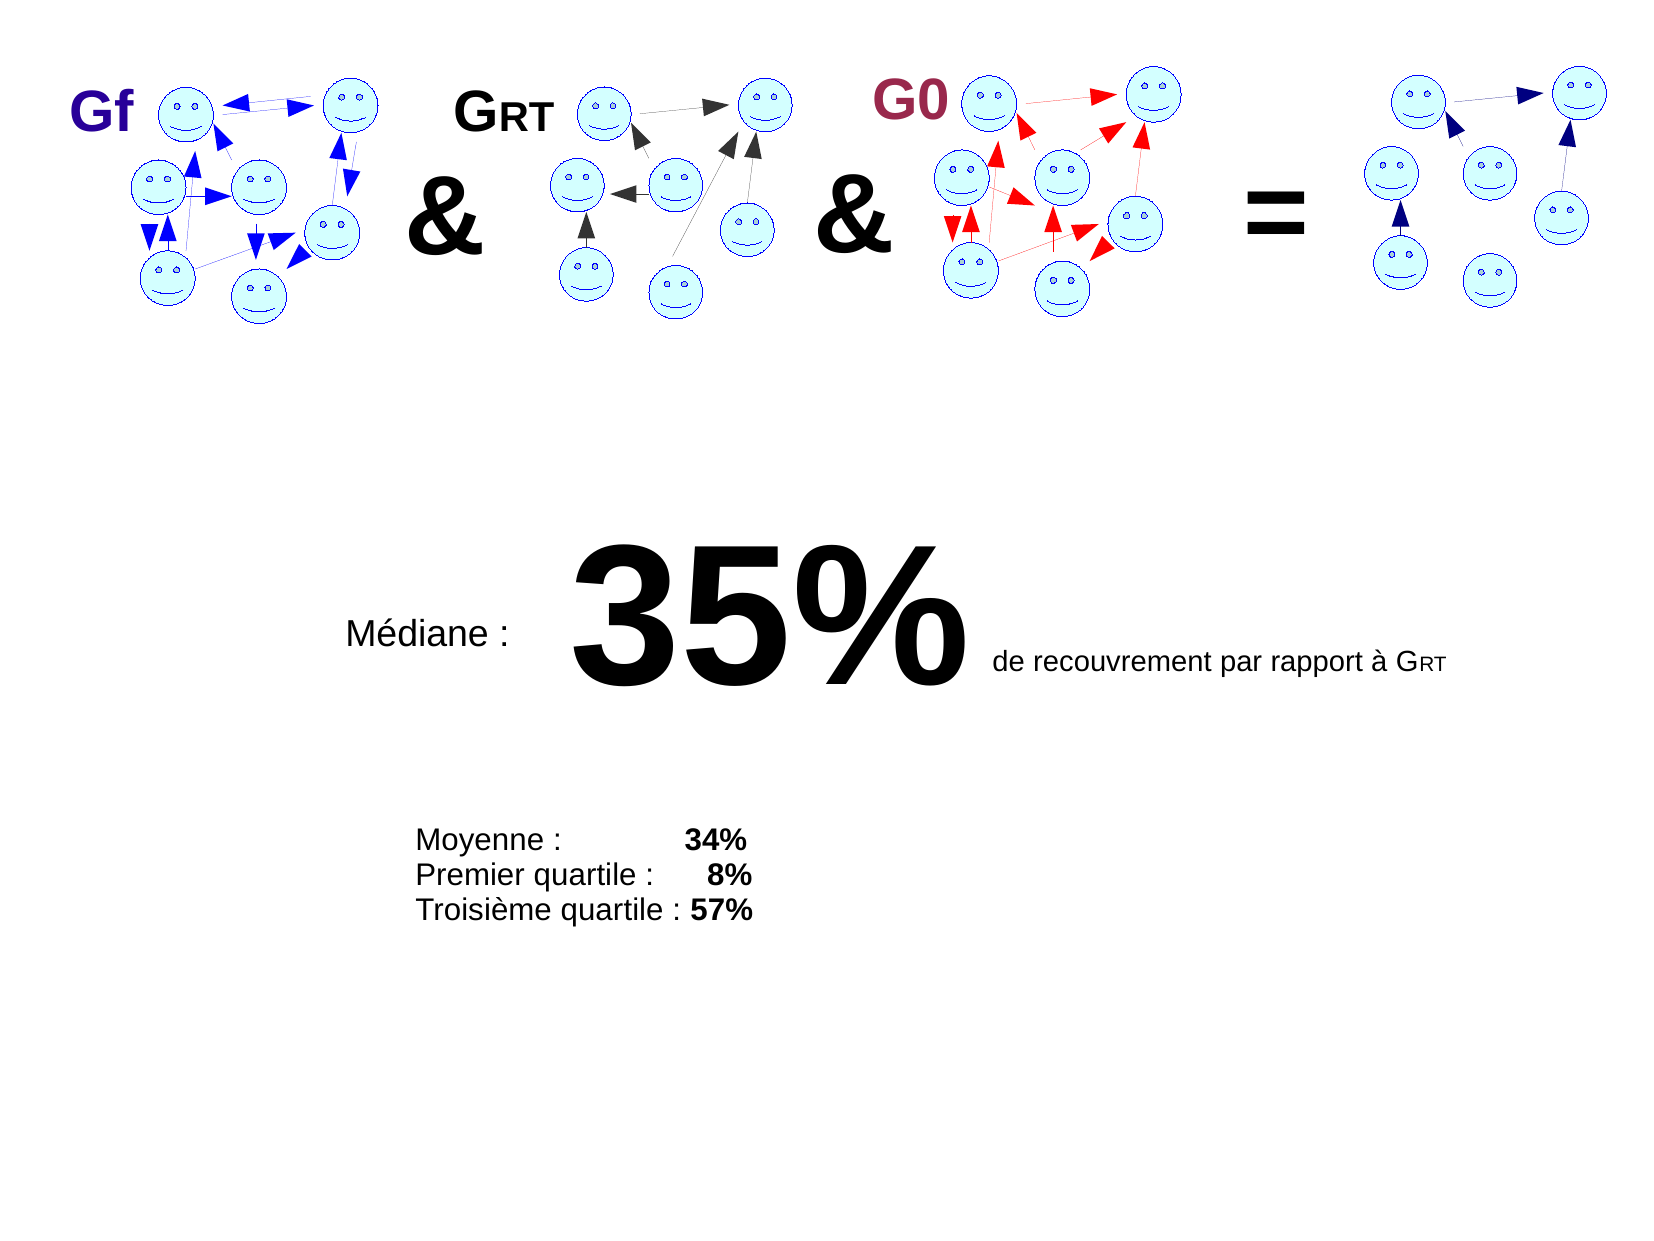

G0
Gf
GRT
=
&
&
35%
Médiane :
de recouvrement par rapport à GRT
Moyenne : 34%
Premier quartile : 8%
Troisième quartile : 57%